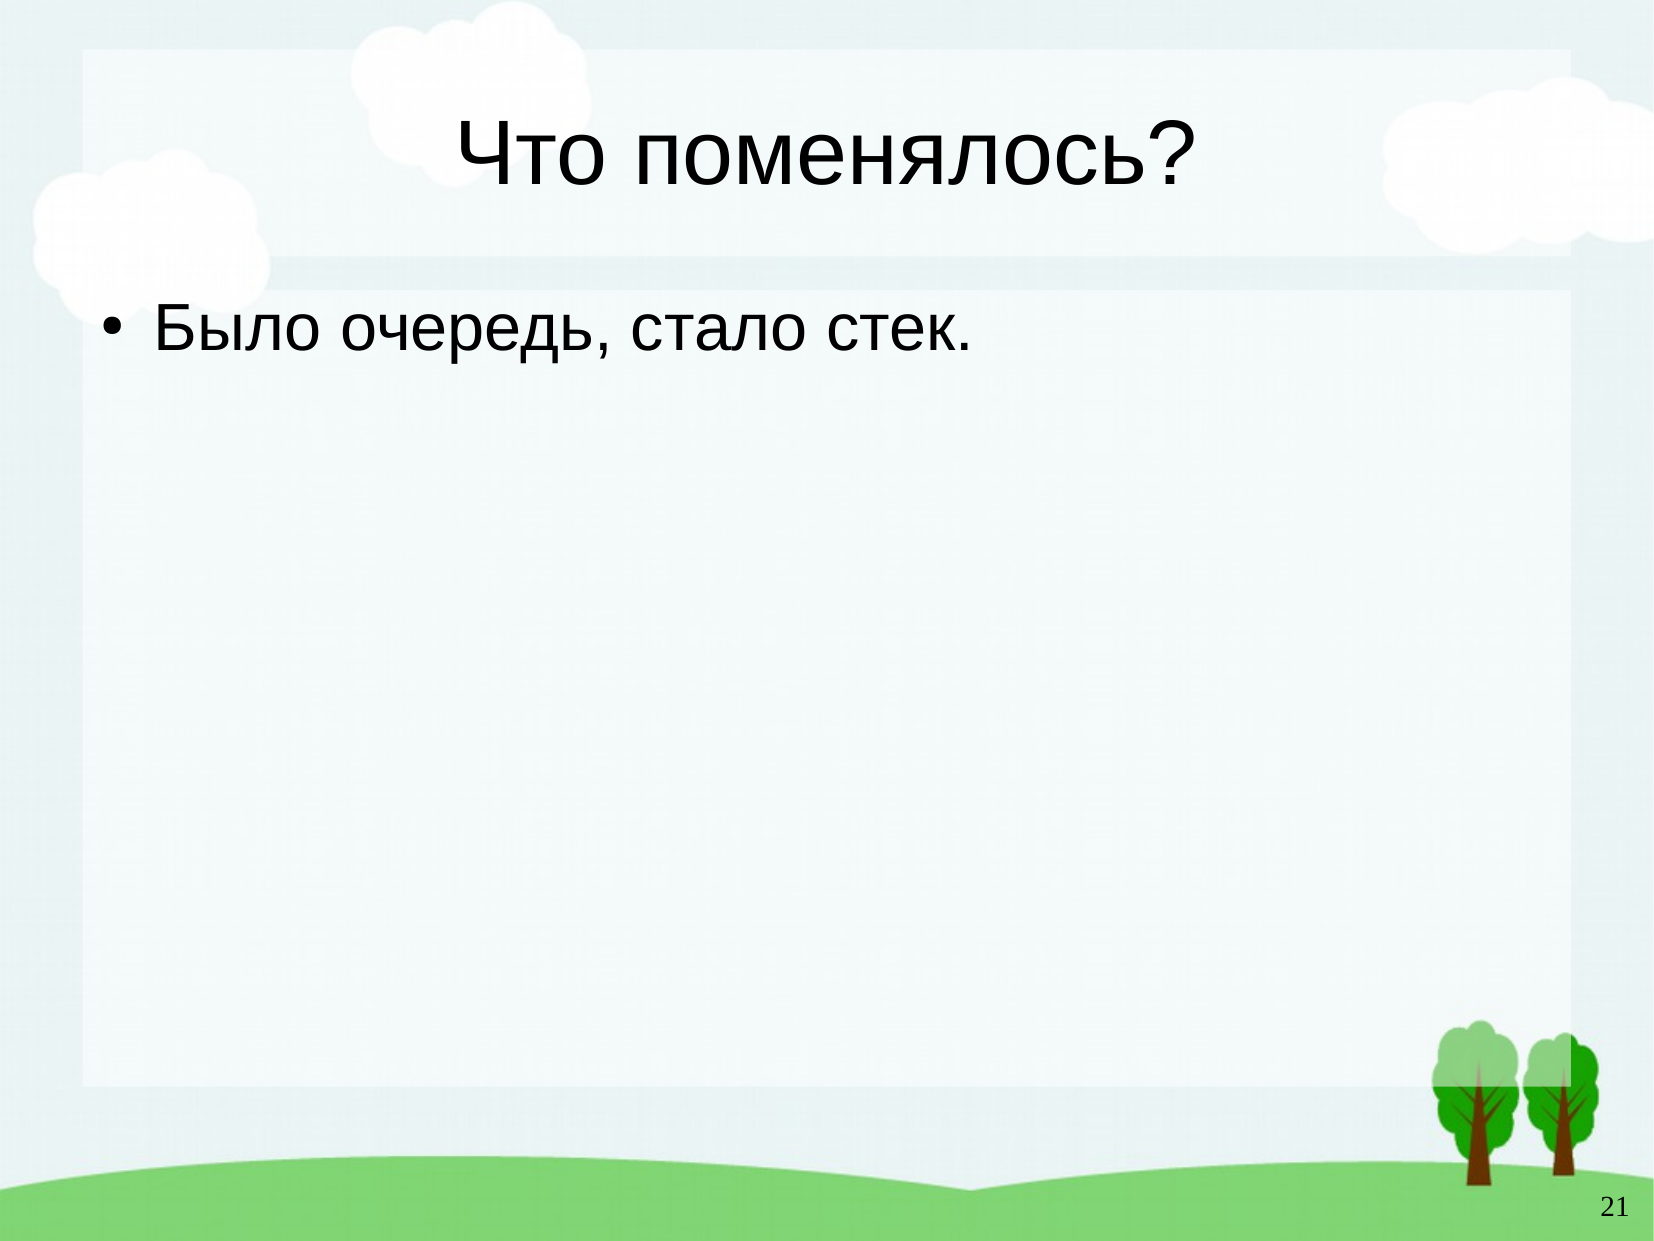

# Что поменялось?
Было очередь, стало стек.
21